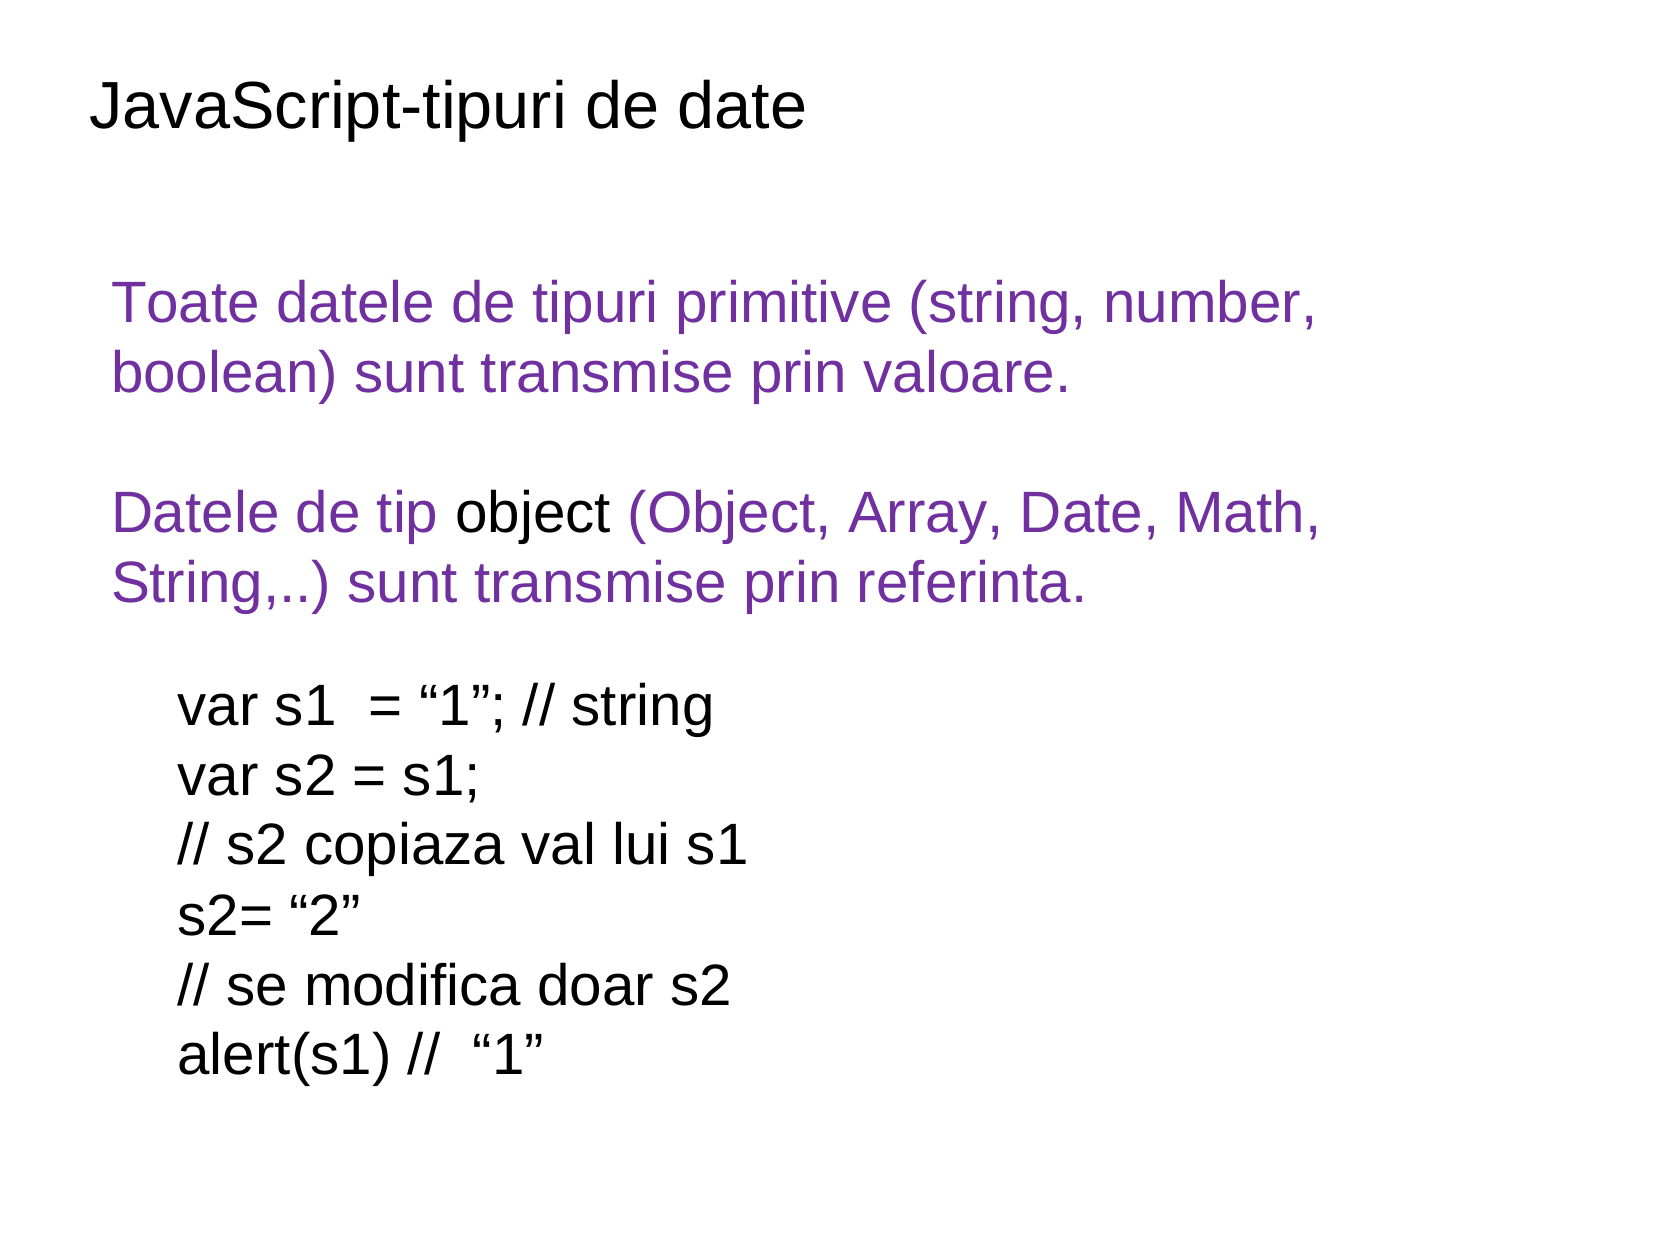

JavaScript-tipuri de date
Toate datele de tipuri primitive (string, number, boolean) sunt transmise prin valoare.
Datele de tip object (Object, Array, Date, Math, String,..) sunt transmise prin referinta.
var s1 = “1”; // string
var s2 = s1;
// s2 copiaza val lui s1
s2= “2”
// se modifica doar s2
alert(s1) // “1”